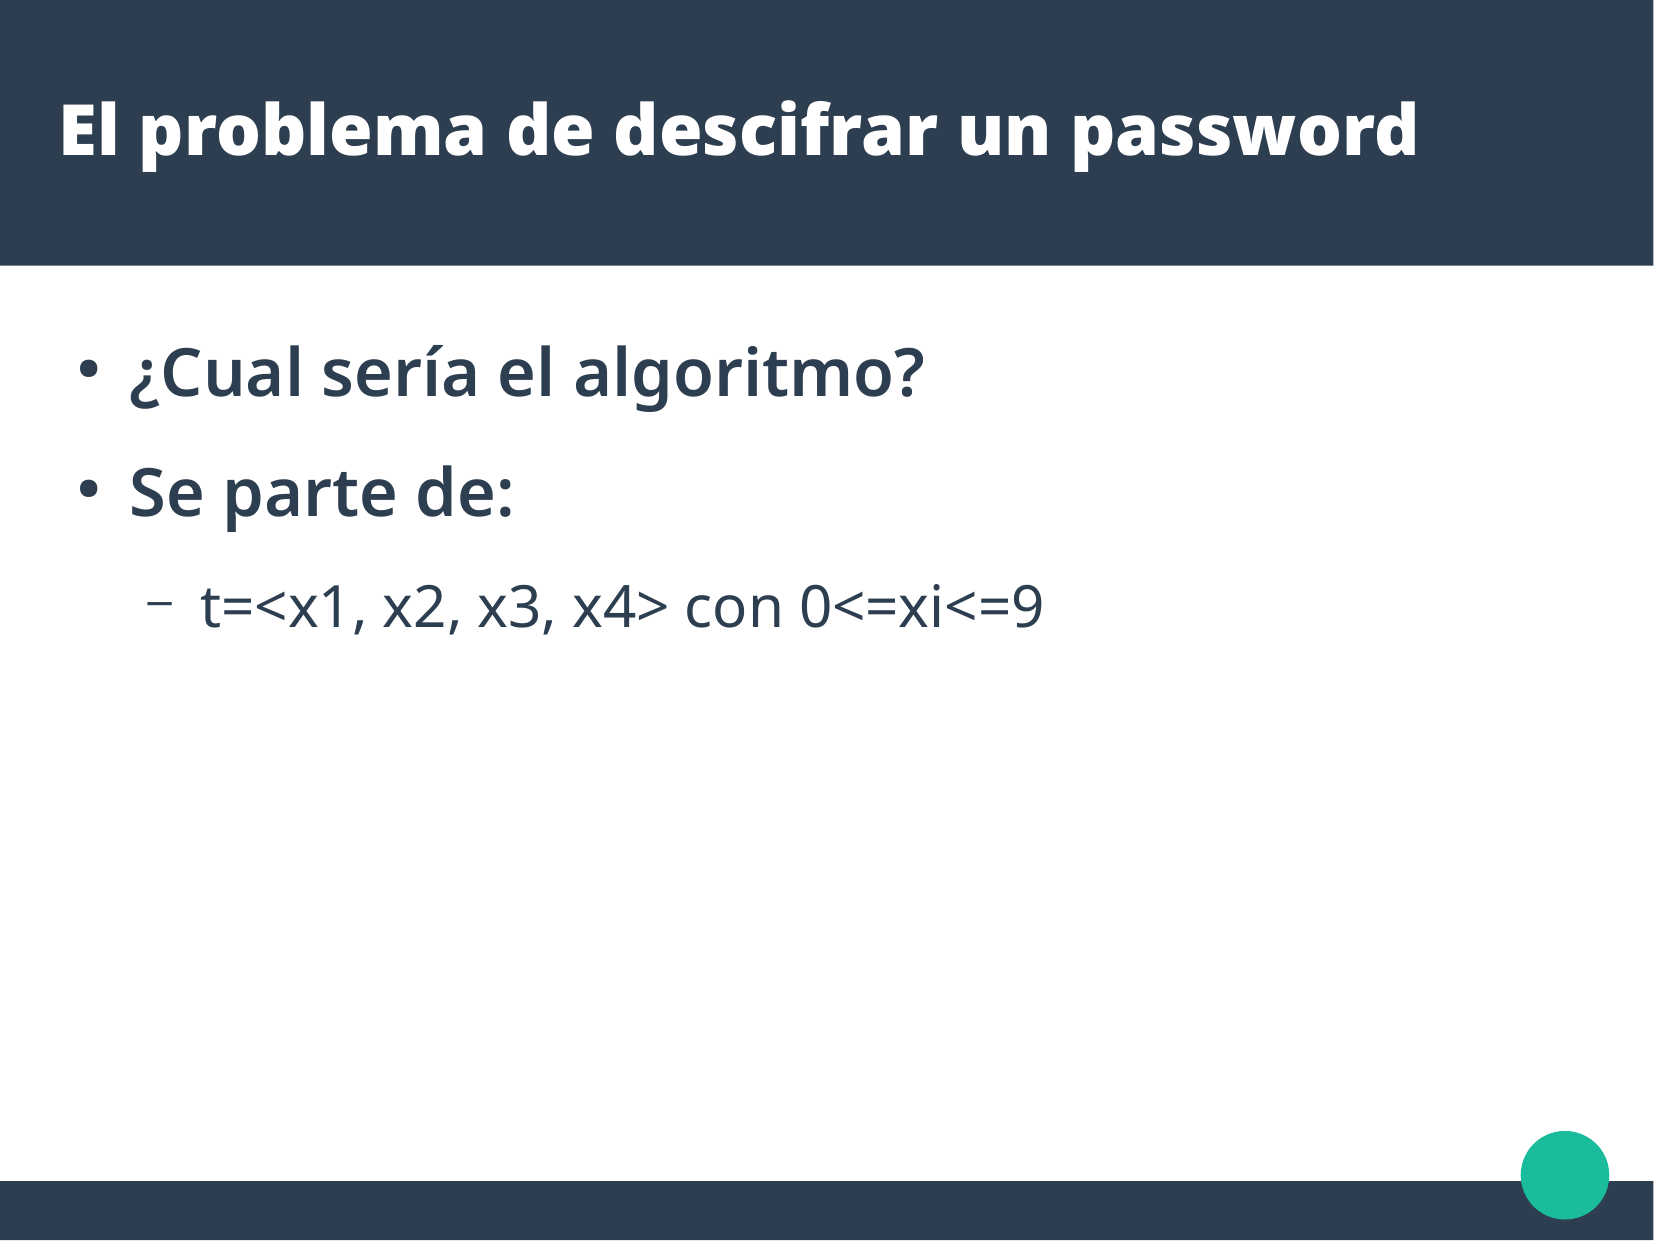

# El problema de descifrar un password
¿Cual sería el algoritmo?
Se parte de:
t=<x1, x2, x3, x4> con 0<=xi<=9